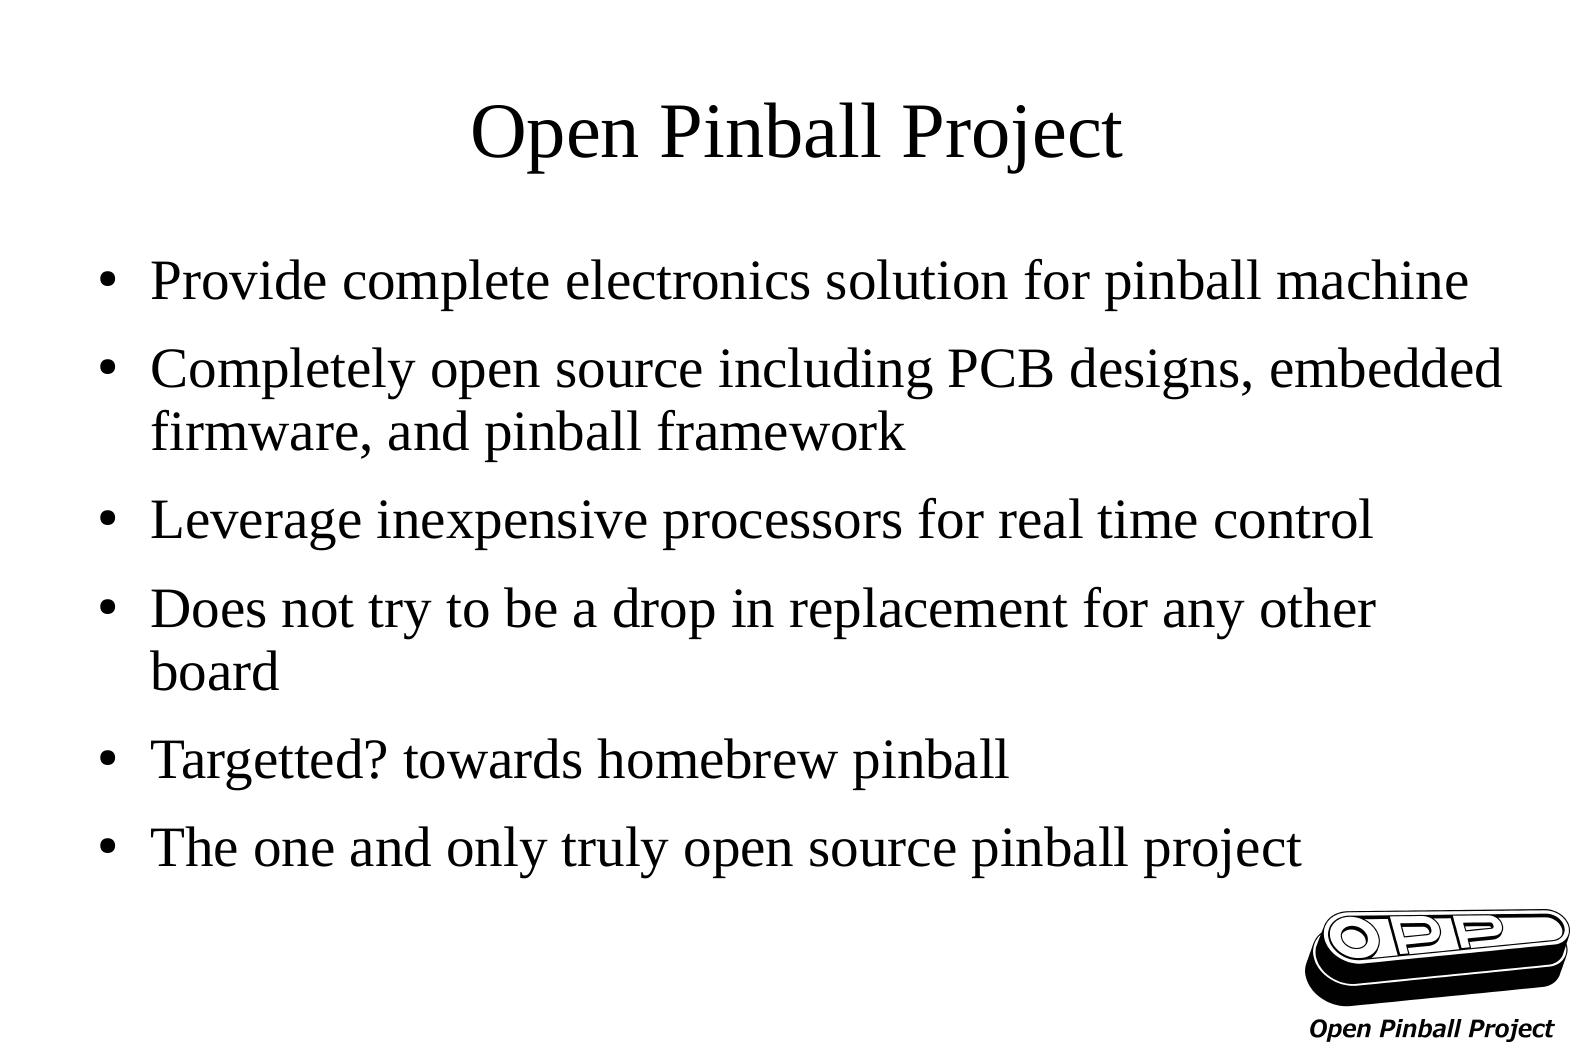

# Open Pinball Project
Provide complete electronics solution for pinball machine
Completely open source including PCB designs, embedded firmware, and pinball framework
Leverage inexpensive processors for real time control
Does not try to be a drop in replacement for any other board
Targetted? towards homebrew pinball
The one and only truly open source pinball project